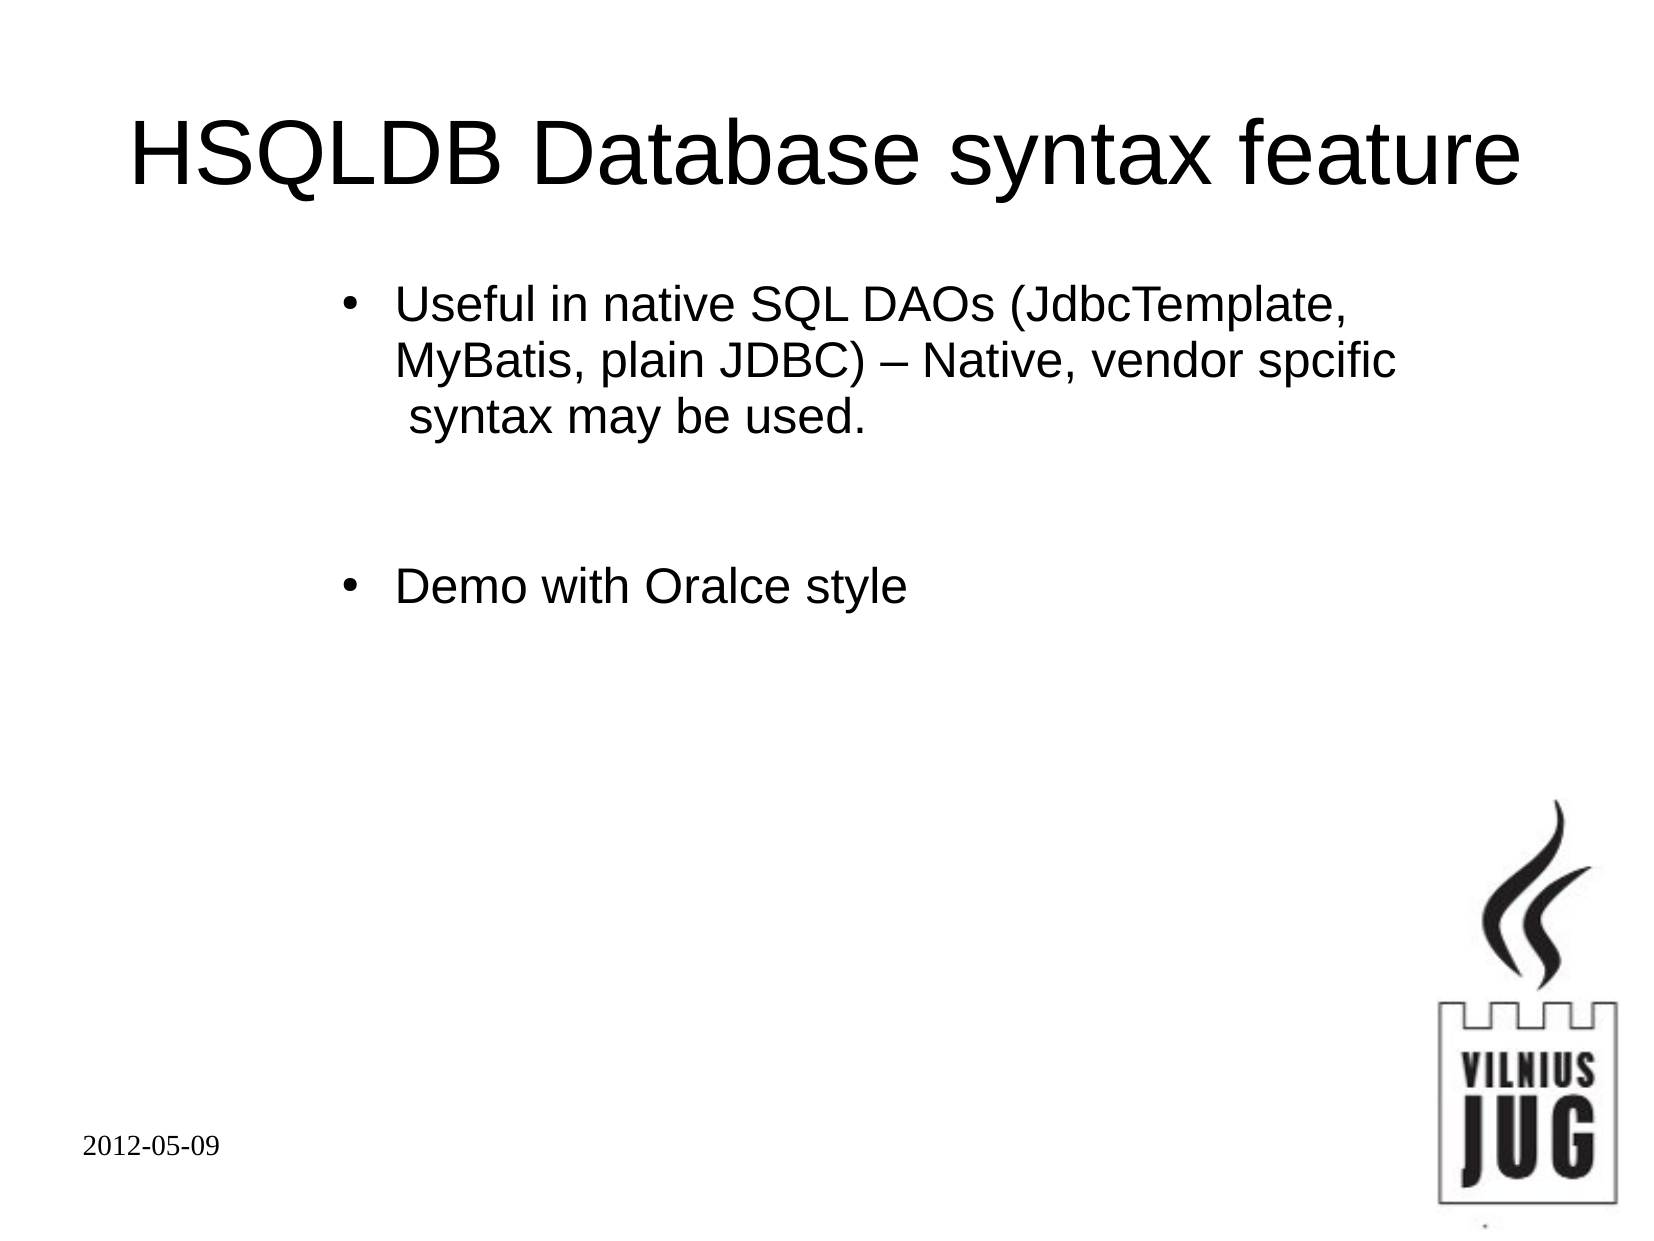

HSQLDB Database syntax feature
# Useful in native SQL DAOs (JdbcTemplate, MyBatis, plain JDBC) – Native, vendor spcific syntax may be used.
Demo with Oralce style
2012-05-09